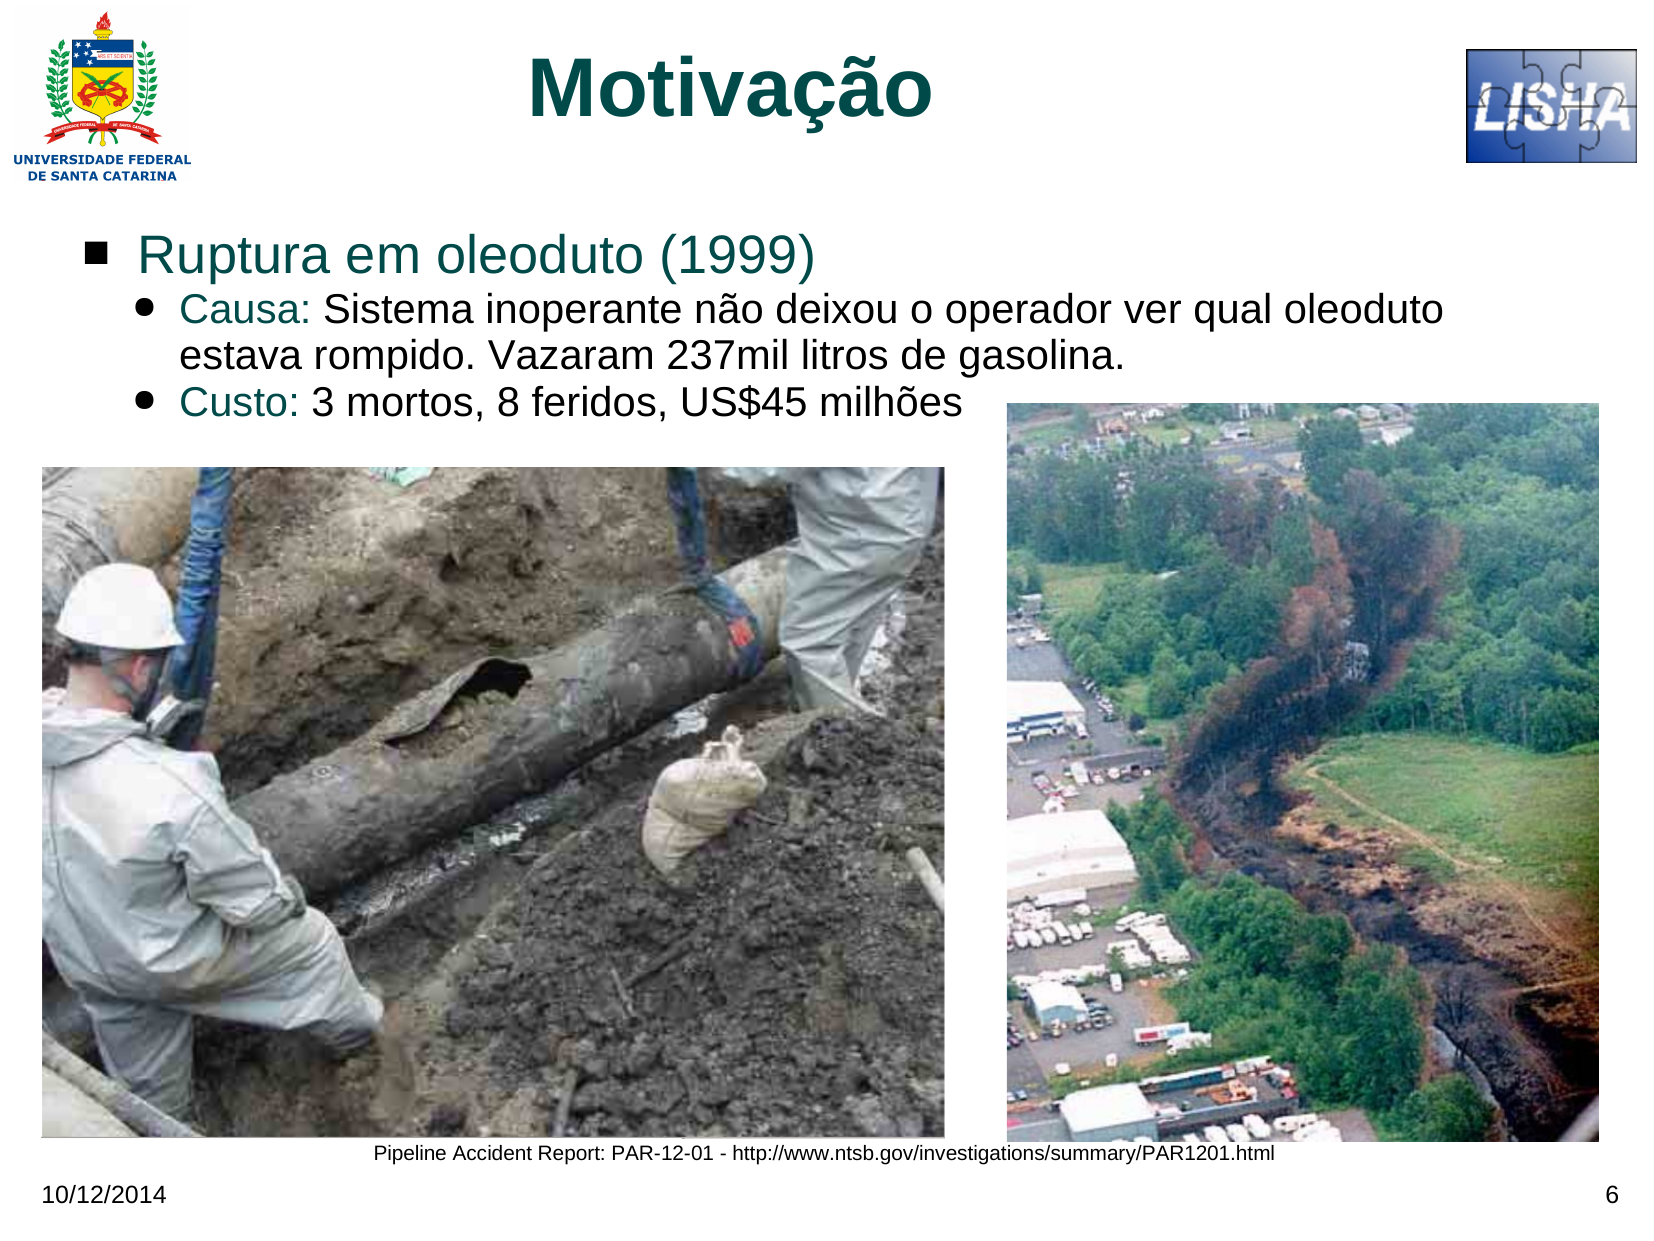

# Motivação
Ruptura em oleoduto (1999)
Causa: Sistema inoperante não deixou o operador ver qual oleoduto estava rompido. Vazaram 237mil litros de gasolina.
Custo: 3 mortos, 8 feridos, US$45 milhões
Pipeline Accident Report: PAR-12-01 - http://www.ntsb.gov/investigations/summary/PAR1201.html